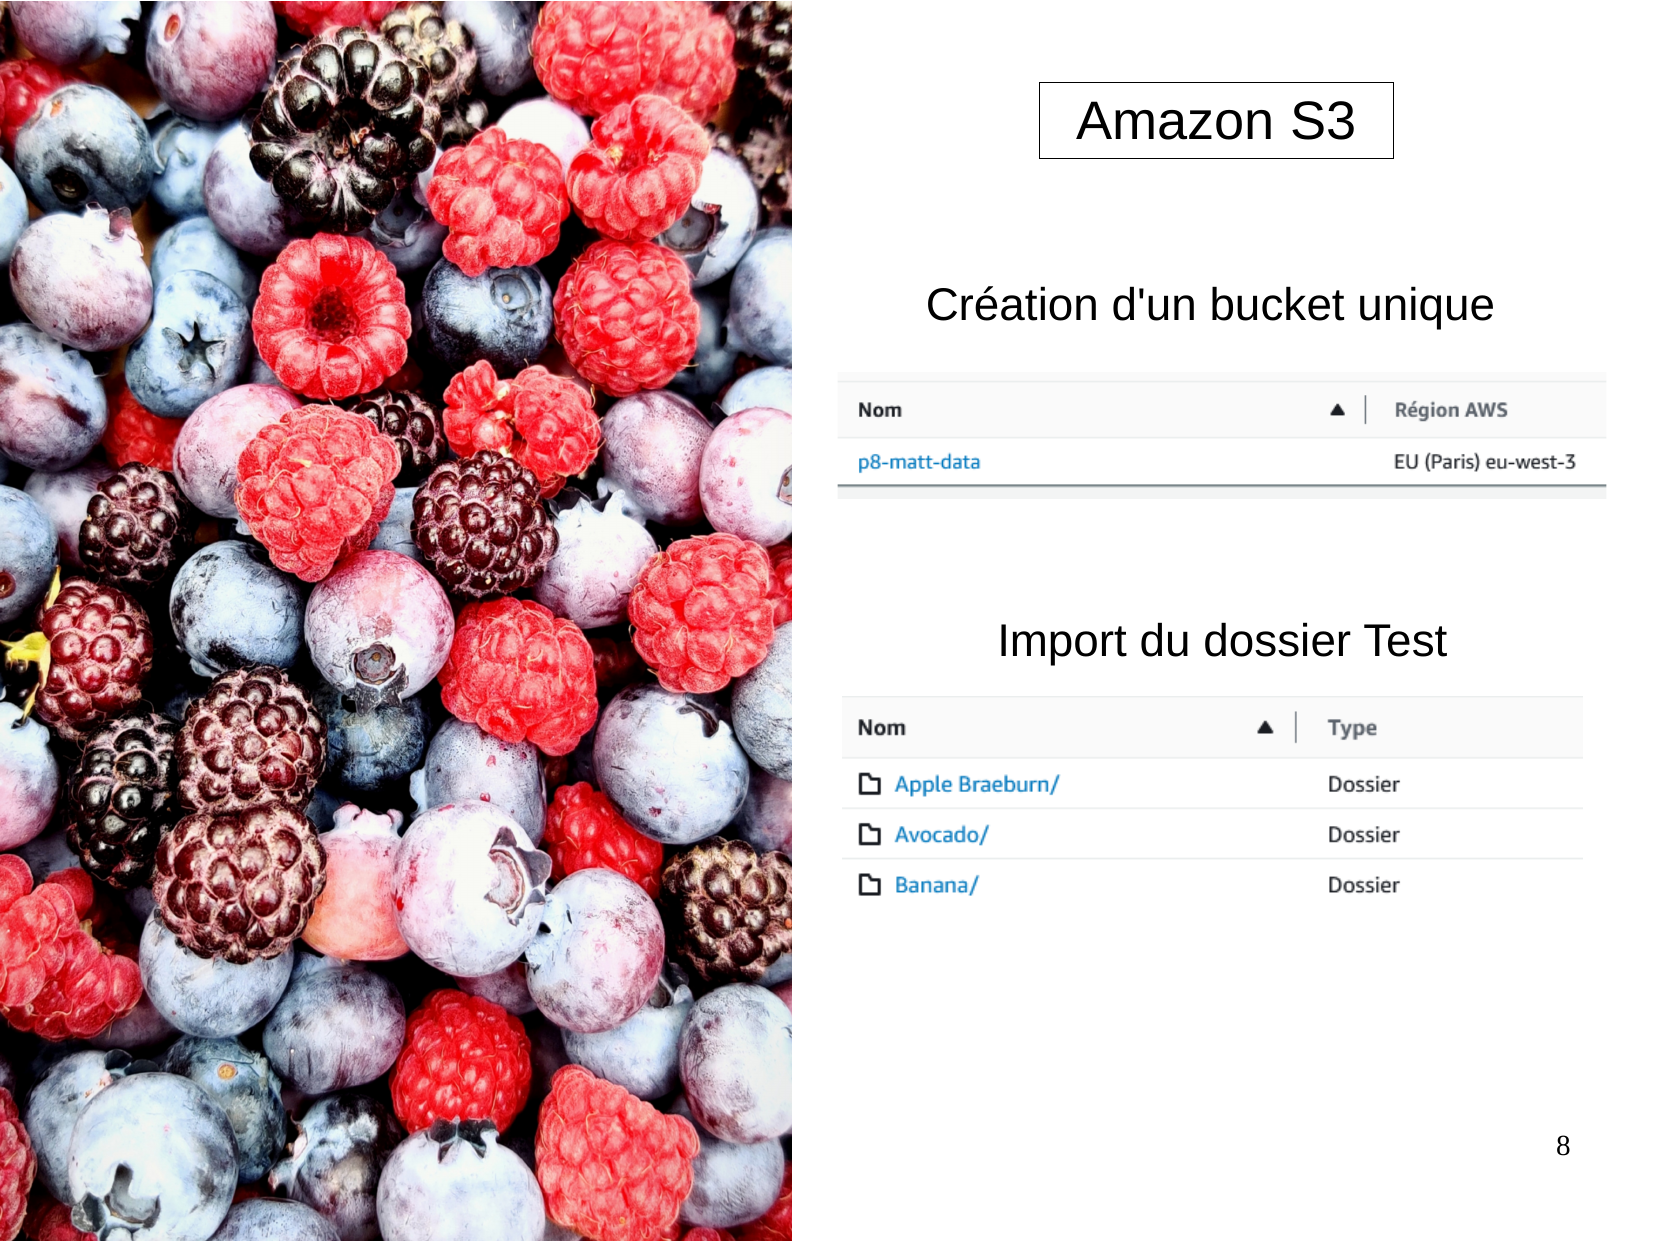

Amazon S3
Création d'un bucket unique
Import du dossier Test
8